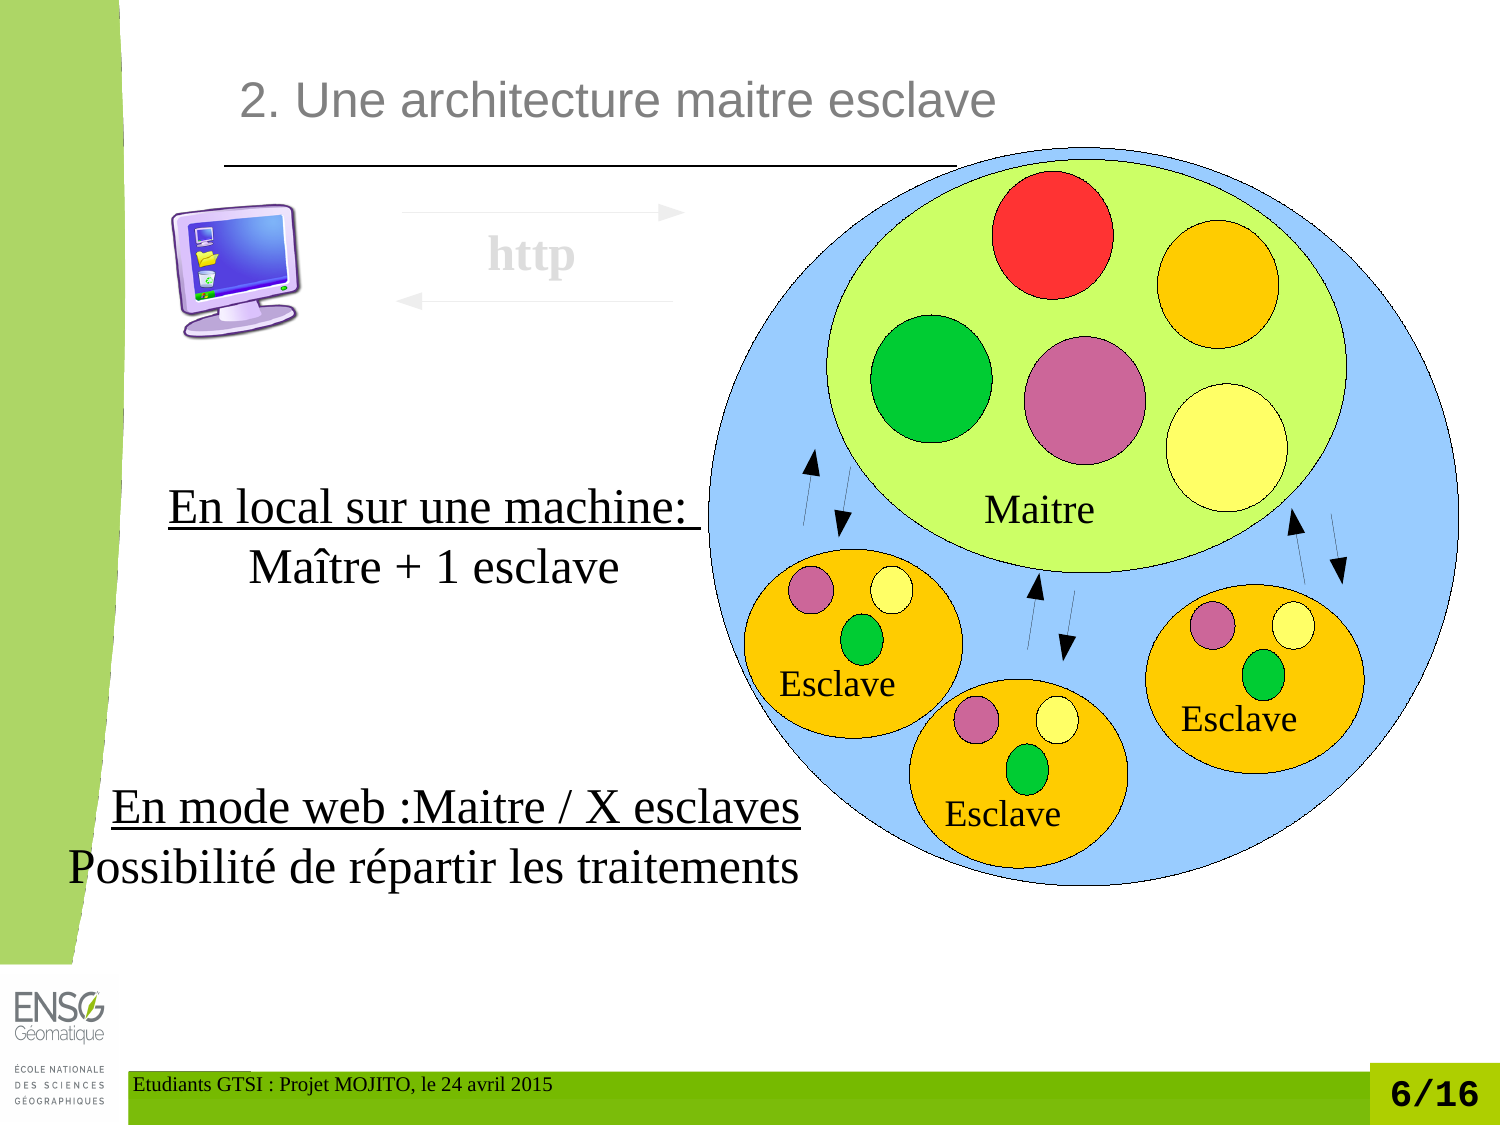

# 2. Une architecture maitre esclave
http
En local sur une machine:
Maître + 1 esclave
En mode web :Maitre / X esclaves
Possibilité de répartir les traitements
Maitre
Esclave
Esclave
Esclave